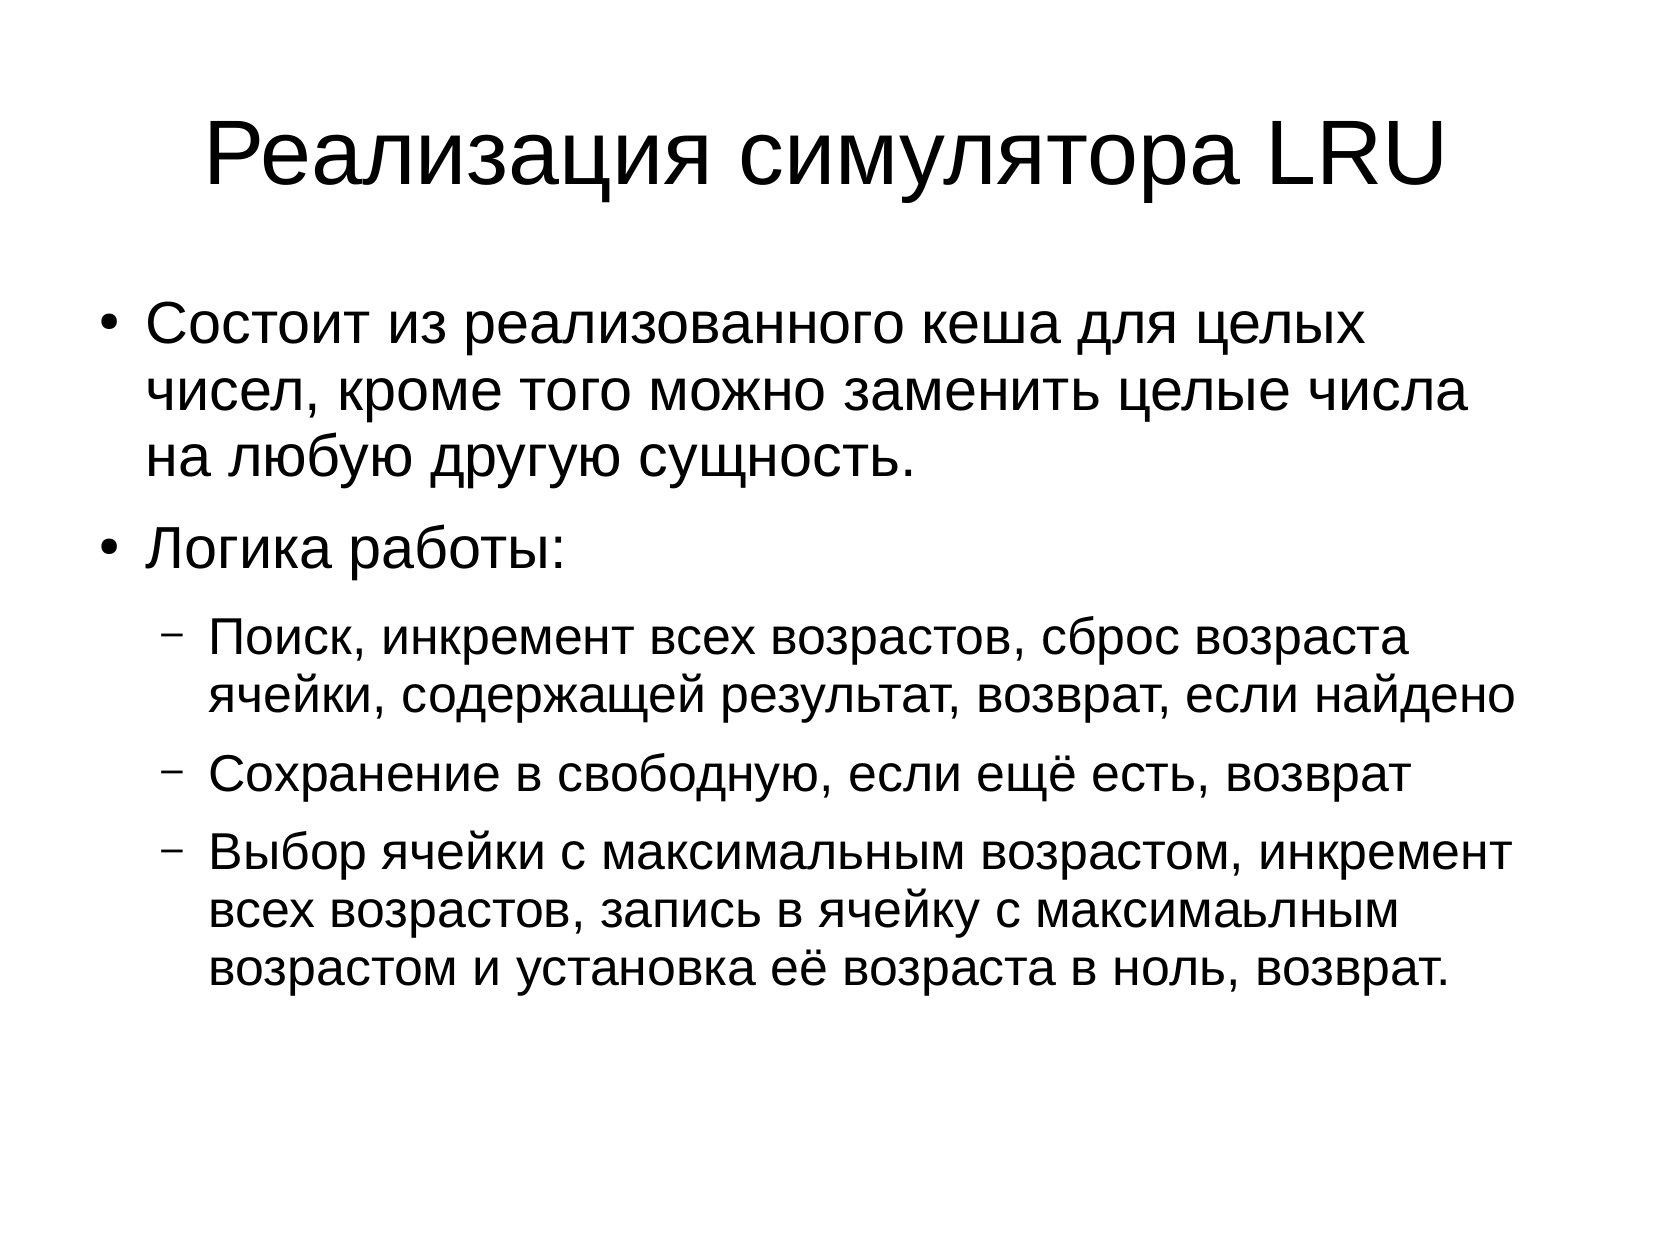

# Реализация симулятора LRU
Состоит из реализованного кеша для целых чисел, кроме того можно заменить целые числа на любую другую сущность.
Логика работы:
Поиск, инкремент всех возрастов, сброс возраста ячейки, содержащей результат, возврат, если найдено
Сохранение в свободную, если ещё есть, возврат
Выбор ячейки с максимальным возрастом, инкремент всех возрастов, запись в ячейку с максимаьлным возрастом и установка её возраста в ноль, возврат.